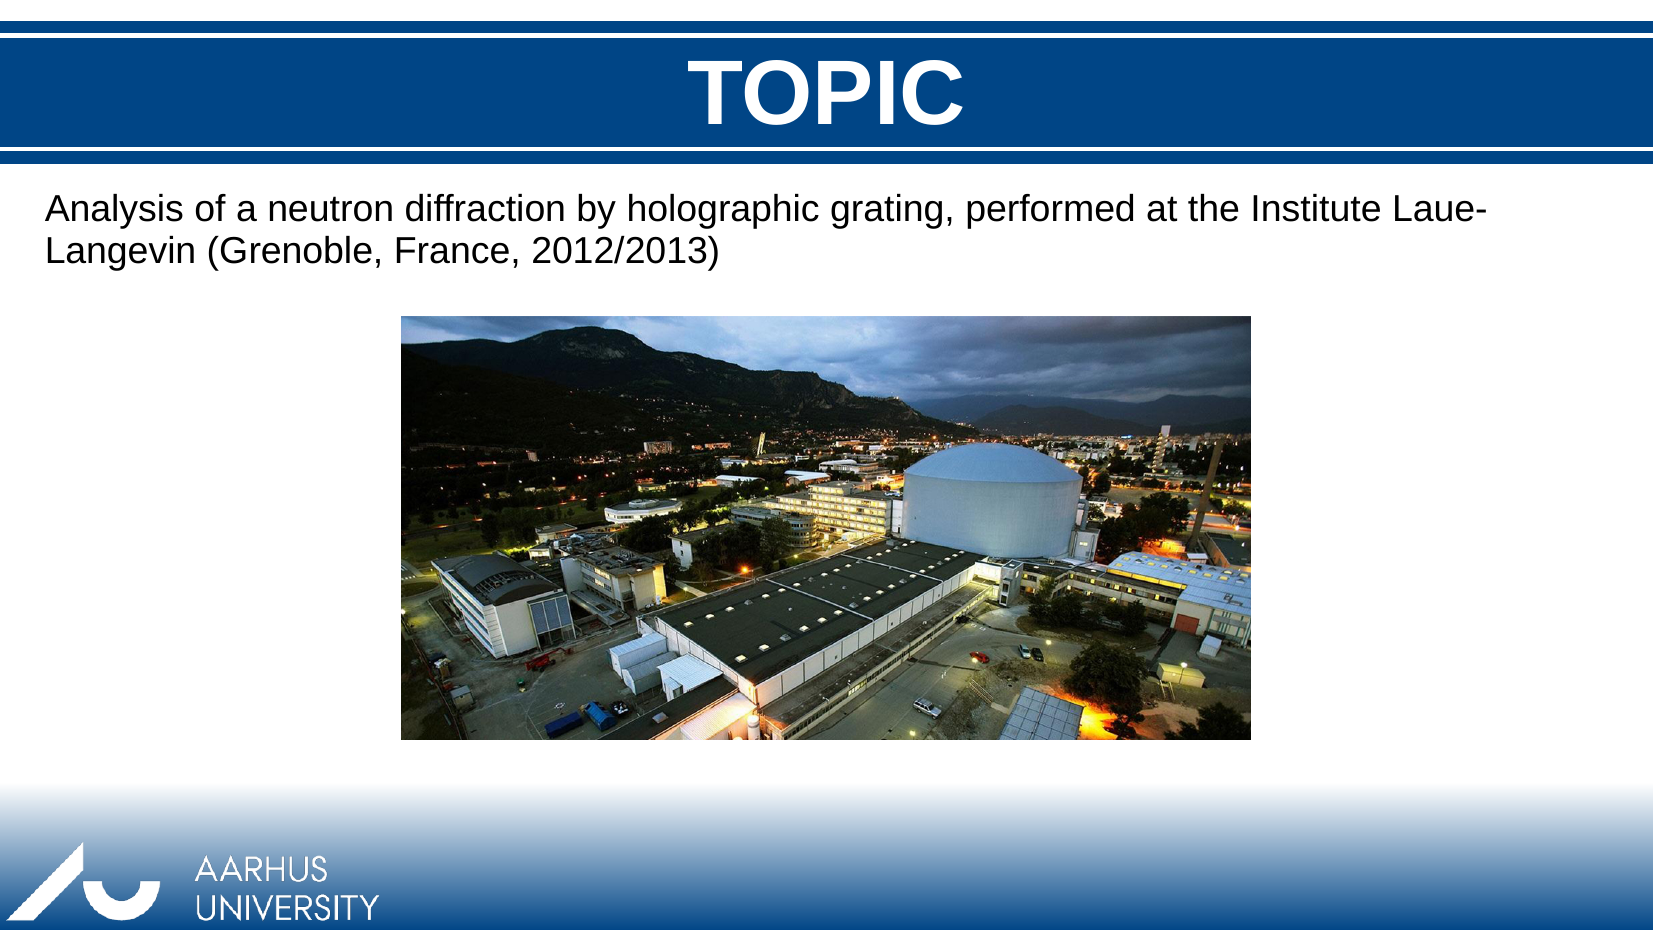

# TOPIC
Analysis of a neutron diffraction by holographic grating, performed at the Institute Laue-Langevin (Grenoble, France, 2012/2013)